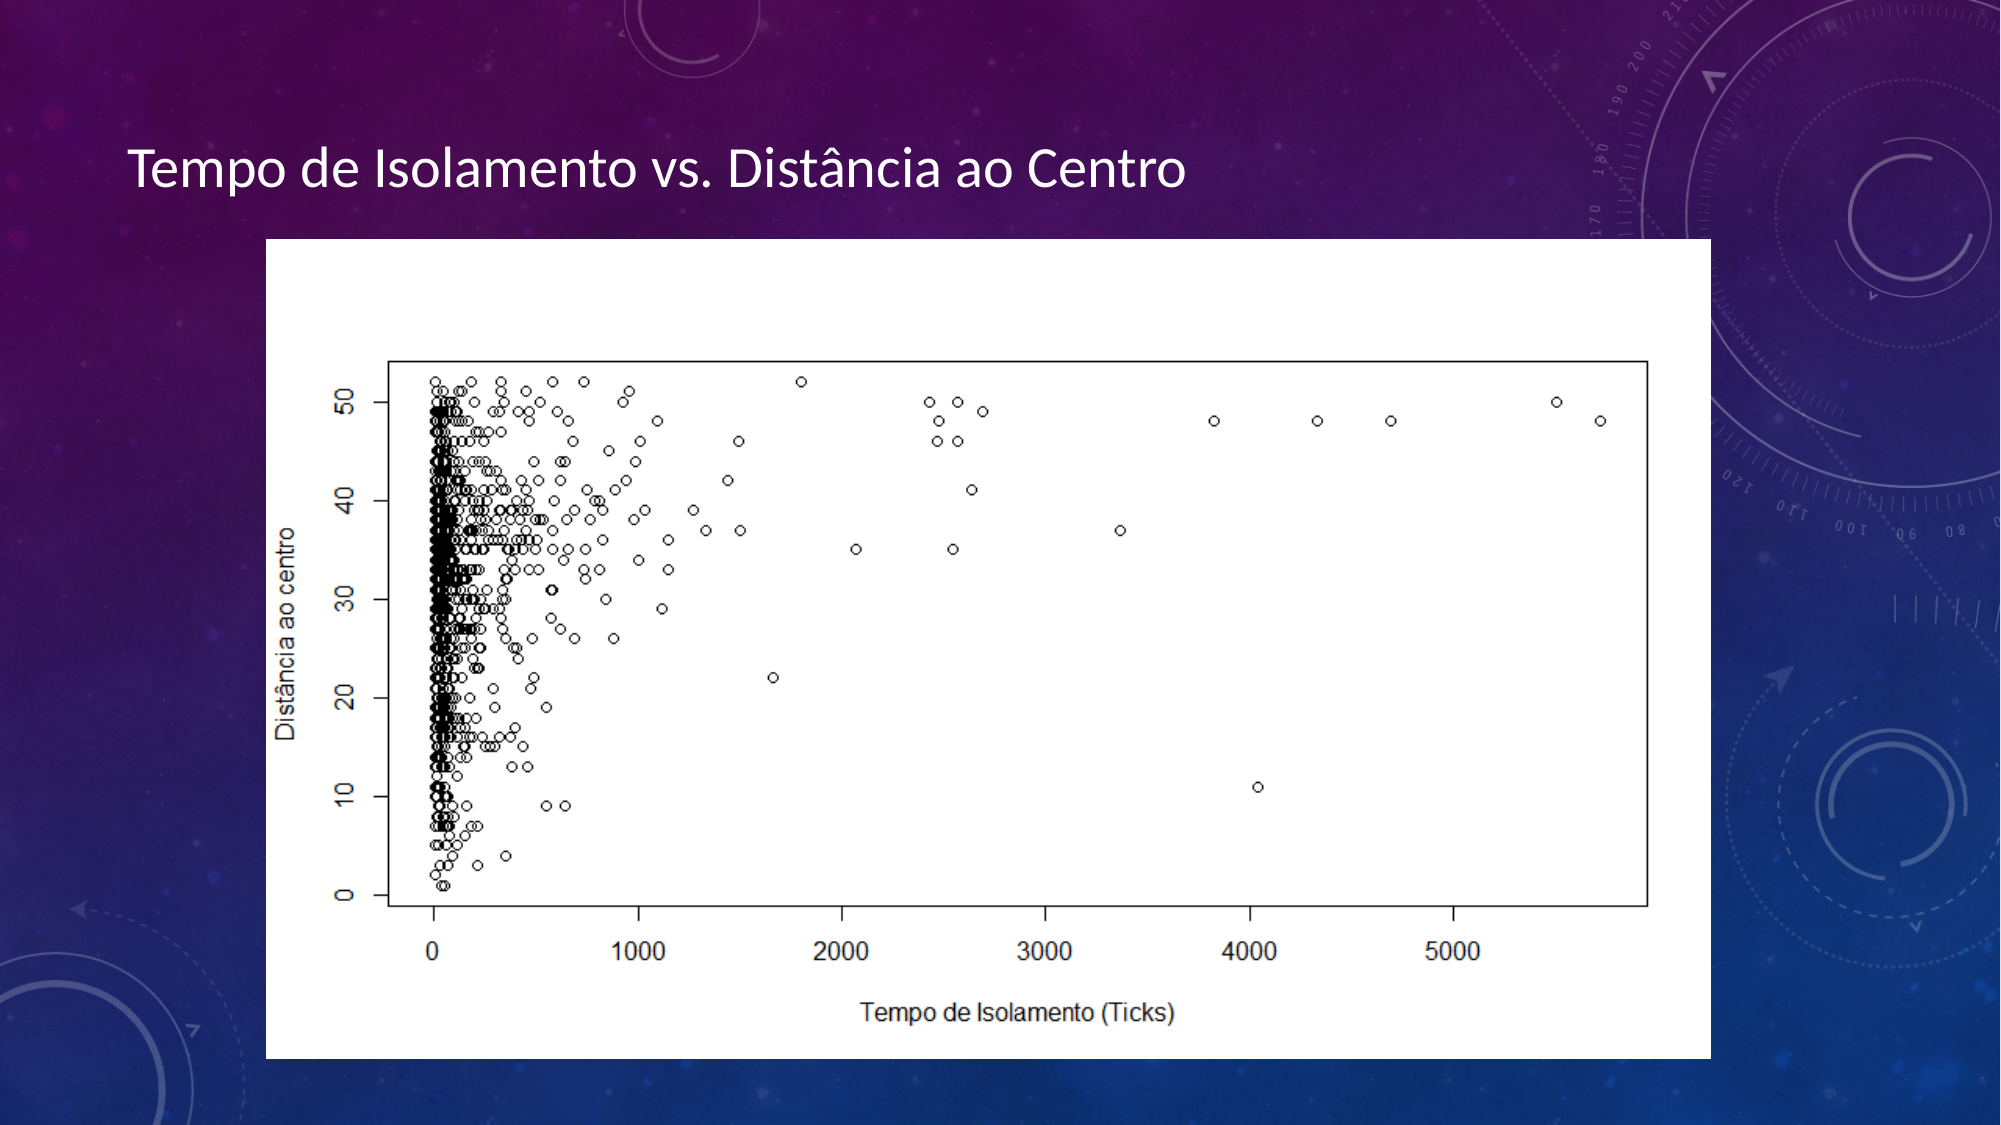

# Tempo de Isolamento vs. Distância ao Centro